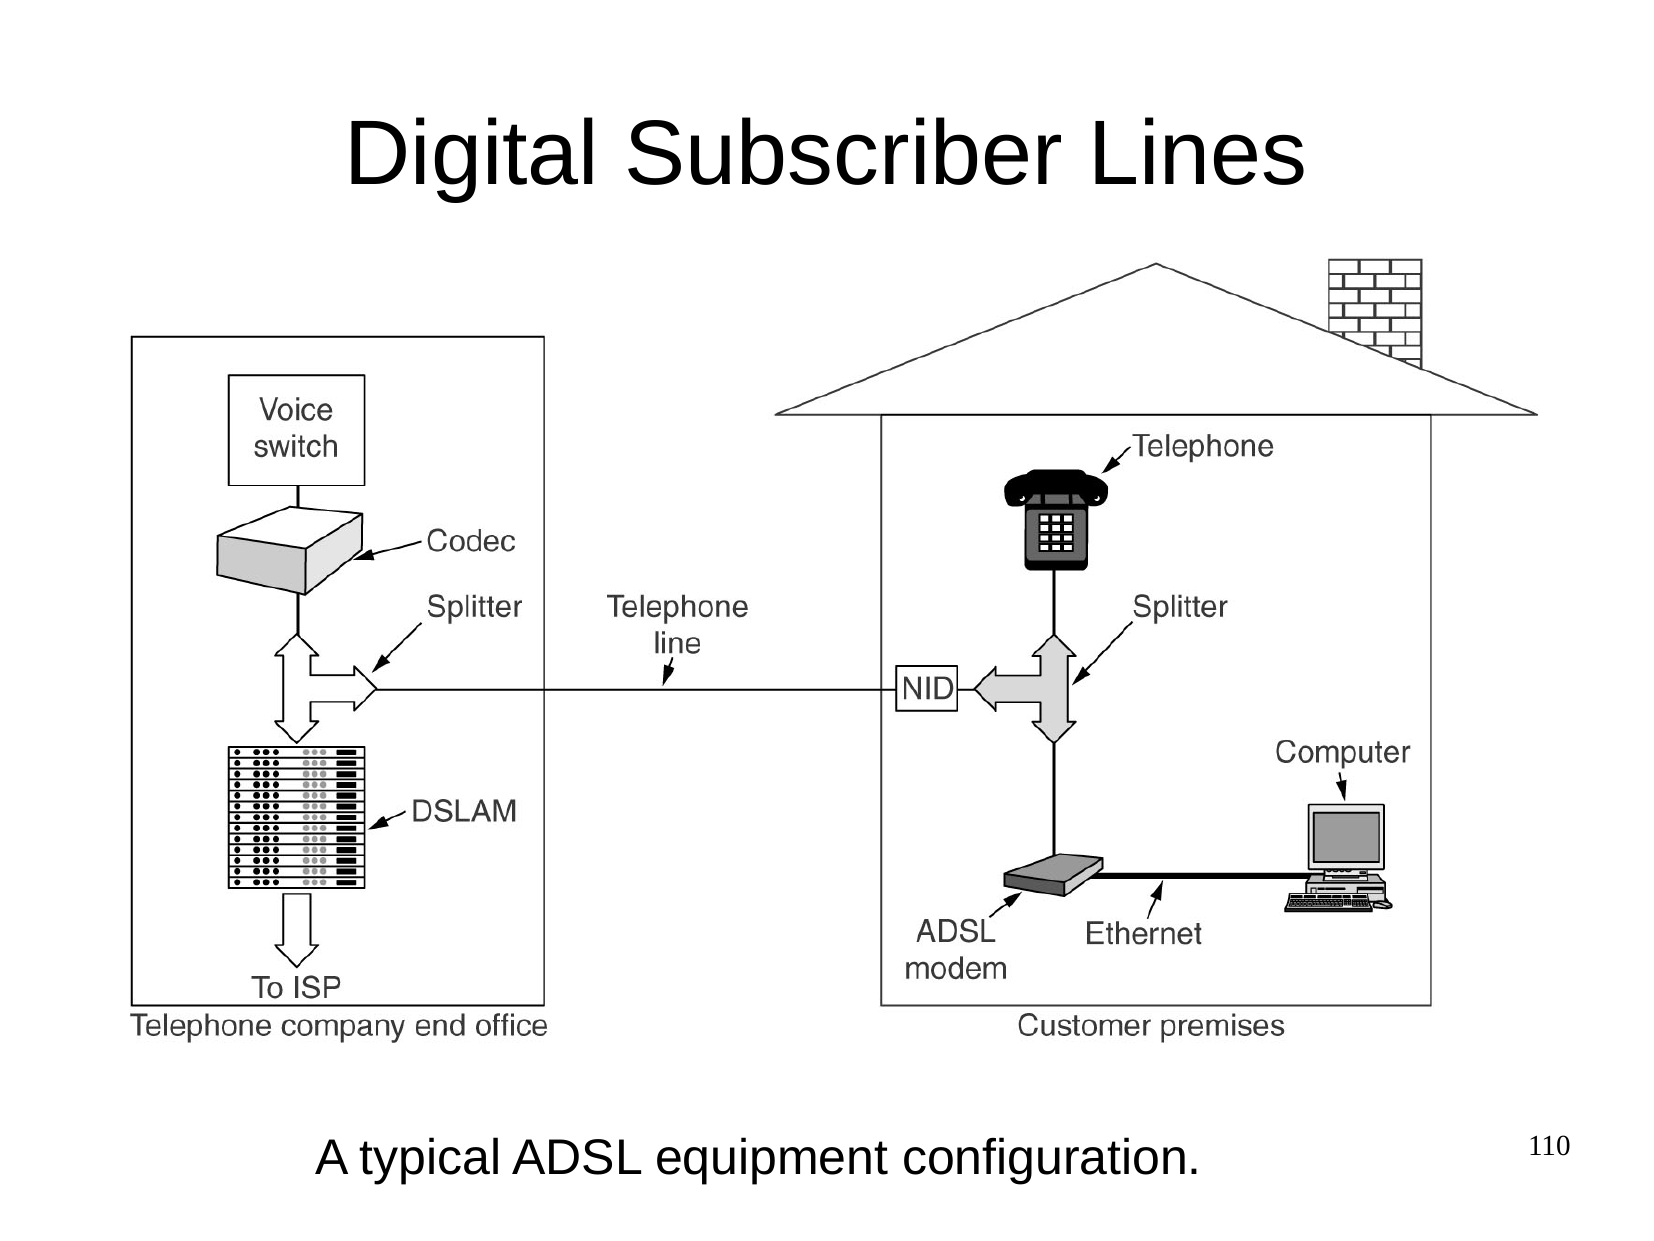

# Digital Subscriber Lines
A typical ADSL equipment configuration.
110